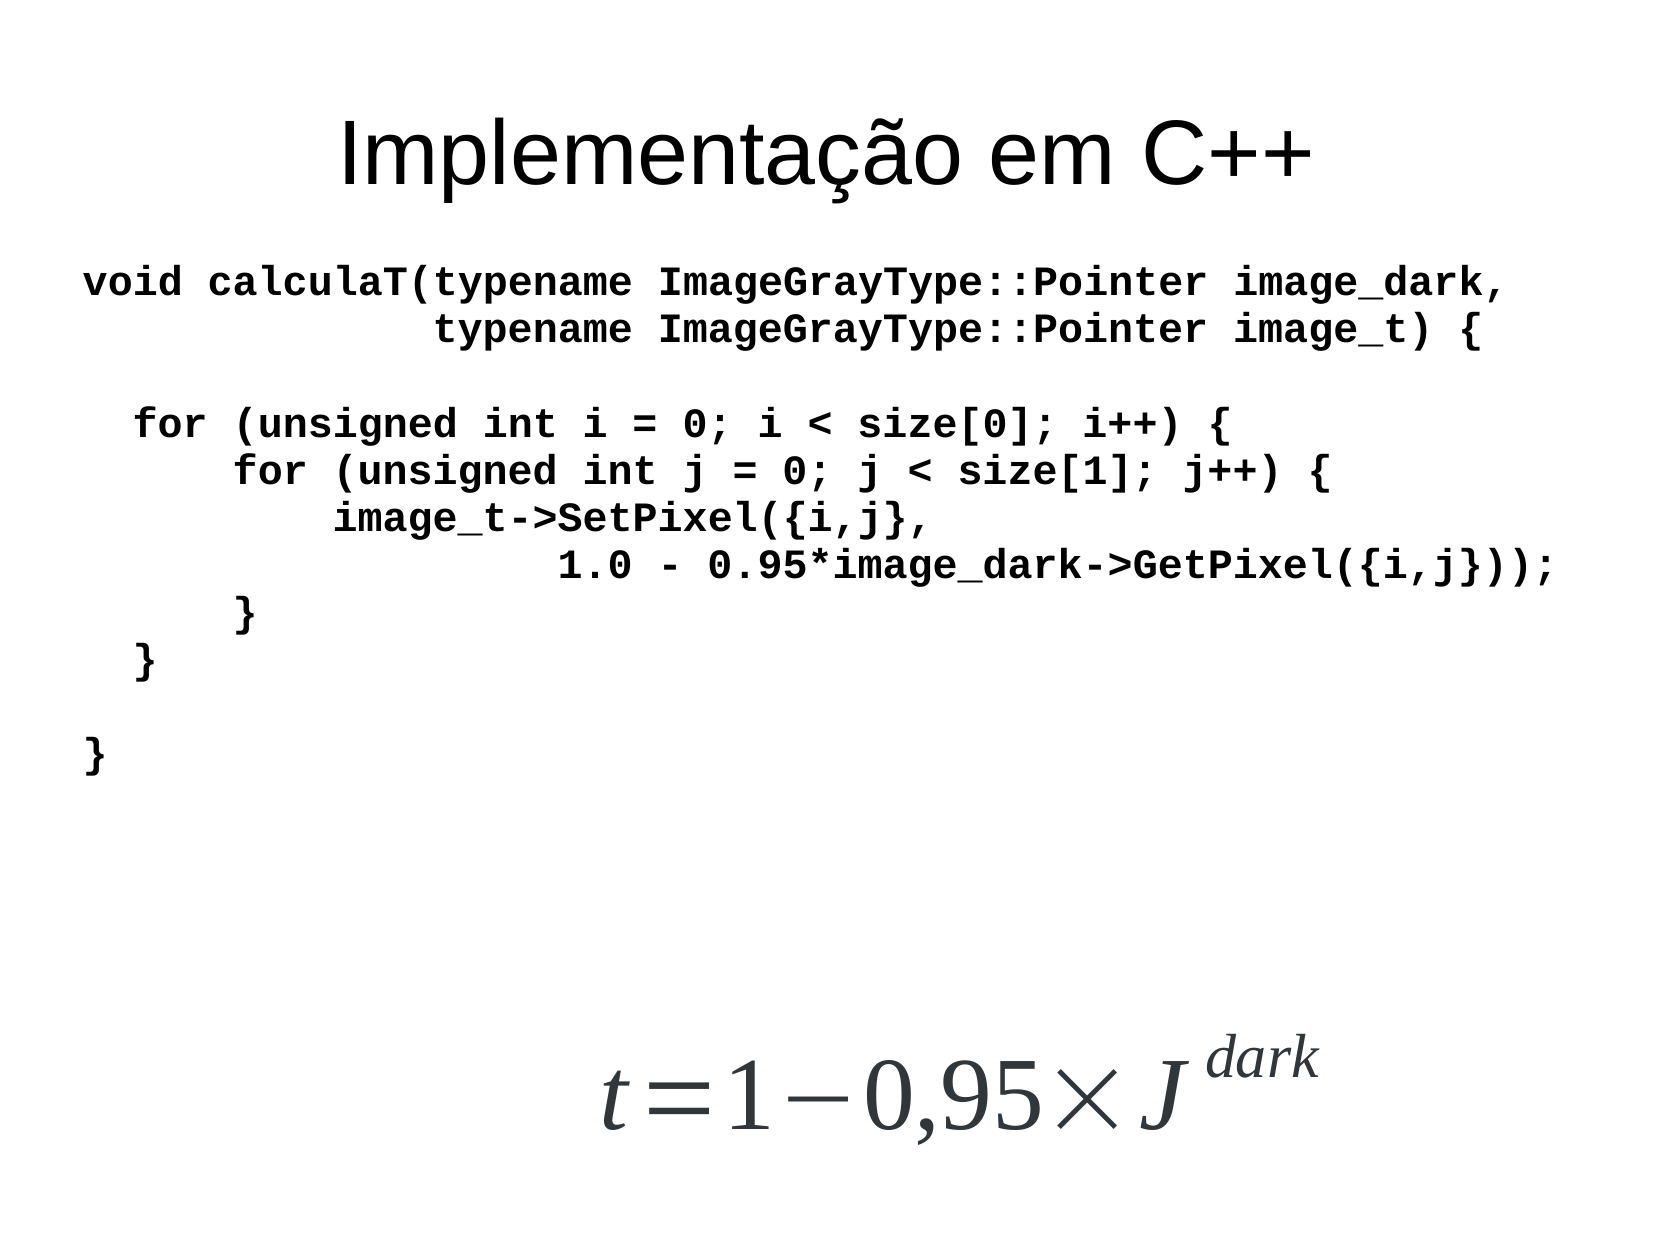

# Implementação em C++
void calculaT(typename ImageGrayType::Pointer image_dark,
 typename ImageGrayType::Pointer image_t) {
 for (unsigned int i = 0; i < size[0]; i++) {
 for (unsigned int j = 0; j < size[1]; j++) {
 image_t->SetPixel({i,j},
 1.0 - 0.95*image_dark->GetPixel({i,j}));
 }
 }
}